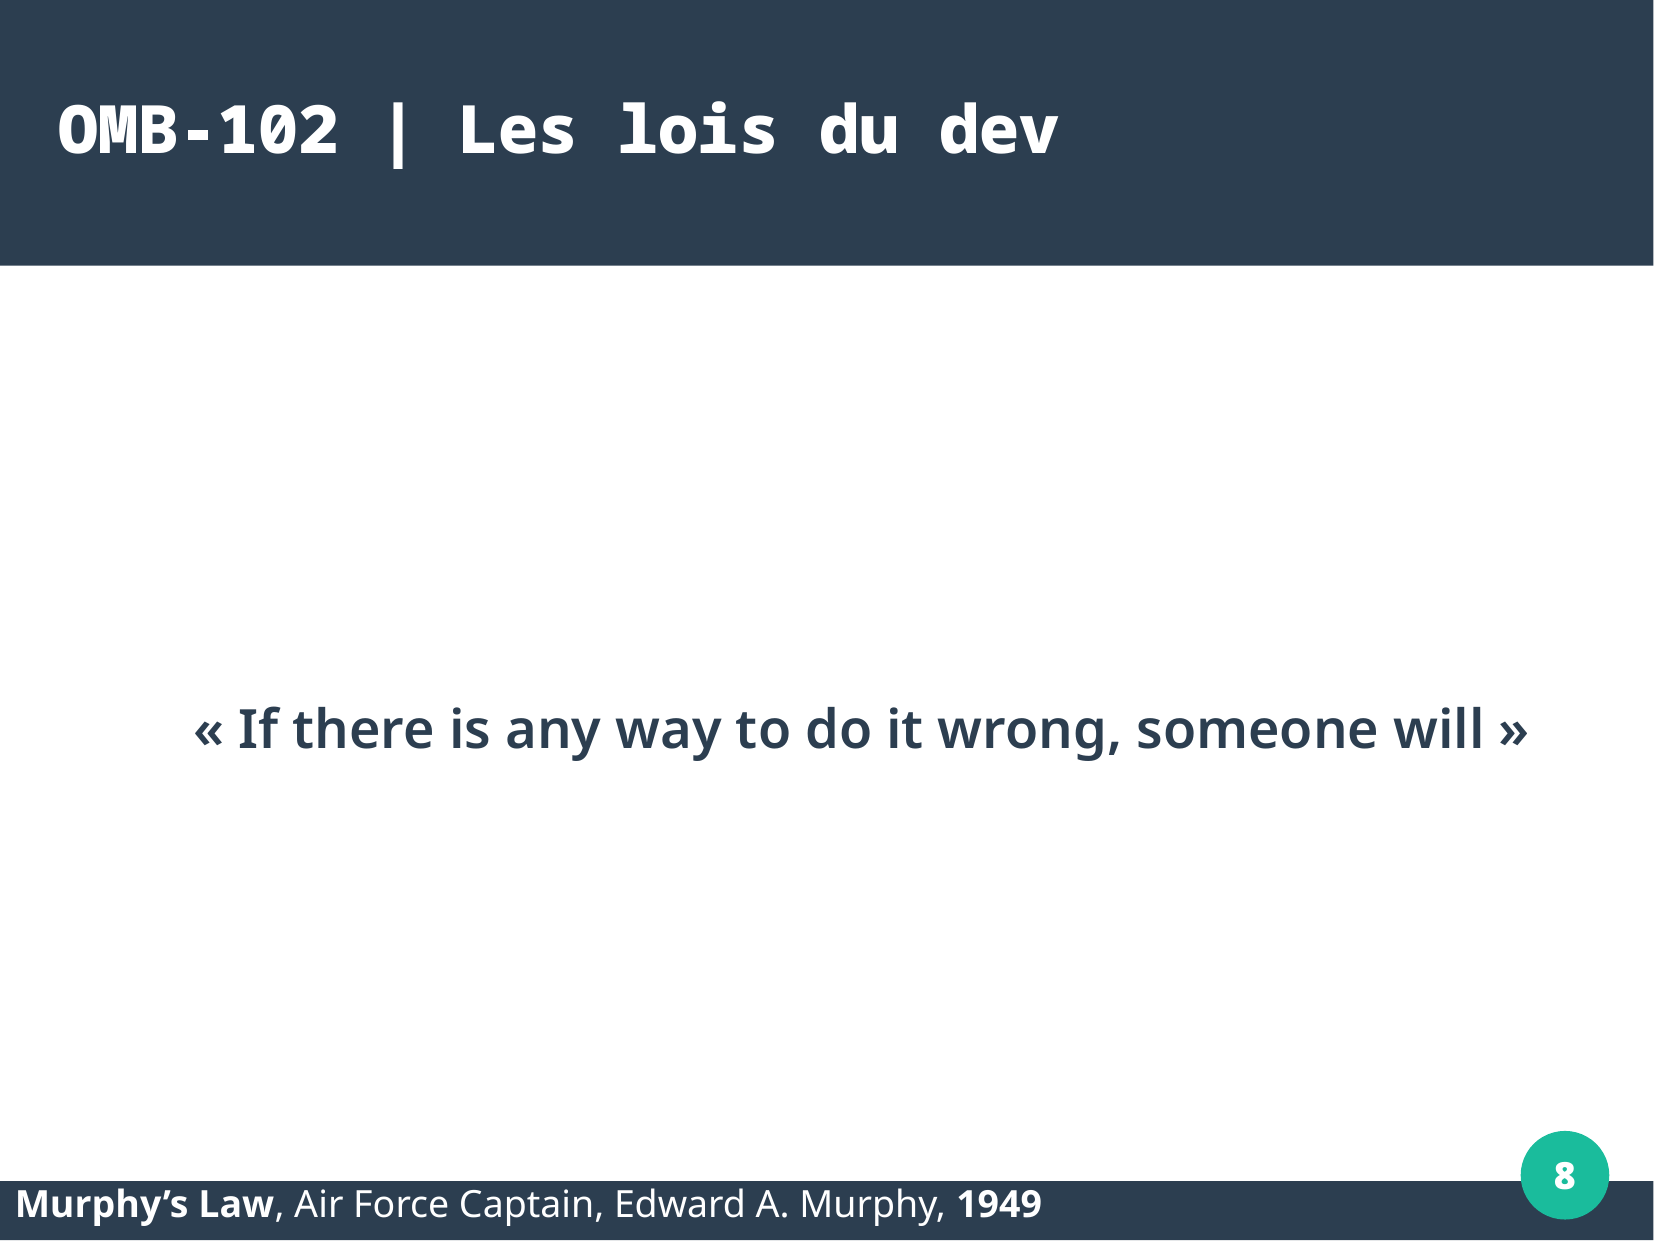

# OMB-102 | Les lois du dev
« If there is any way to do it wrong, someone will »
8
Murphy’s Law, Air Force Captain, Edward A. Murphy, 1949